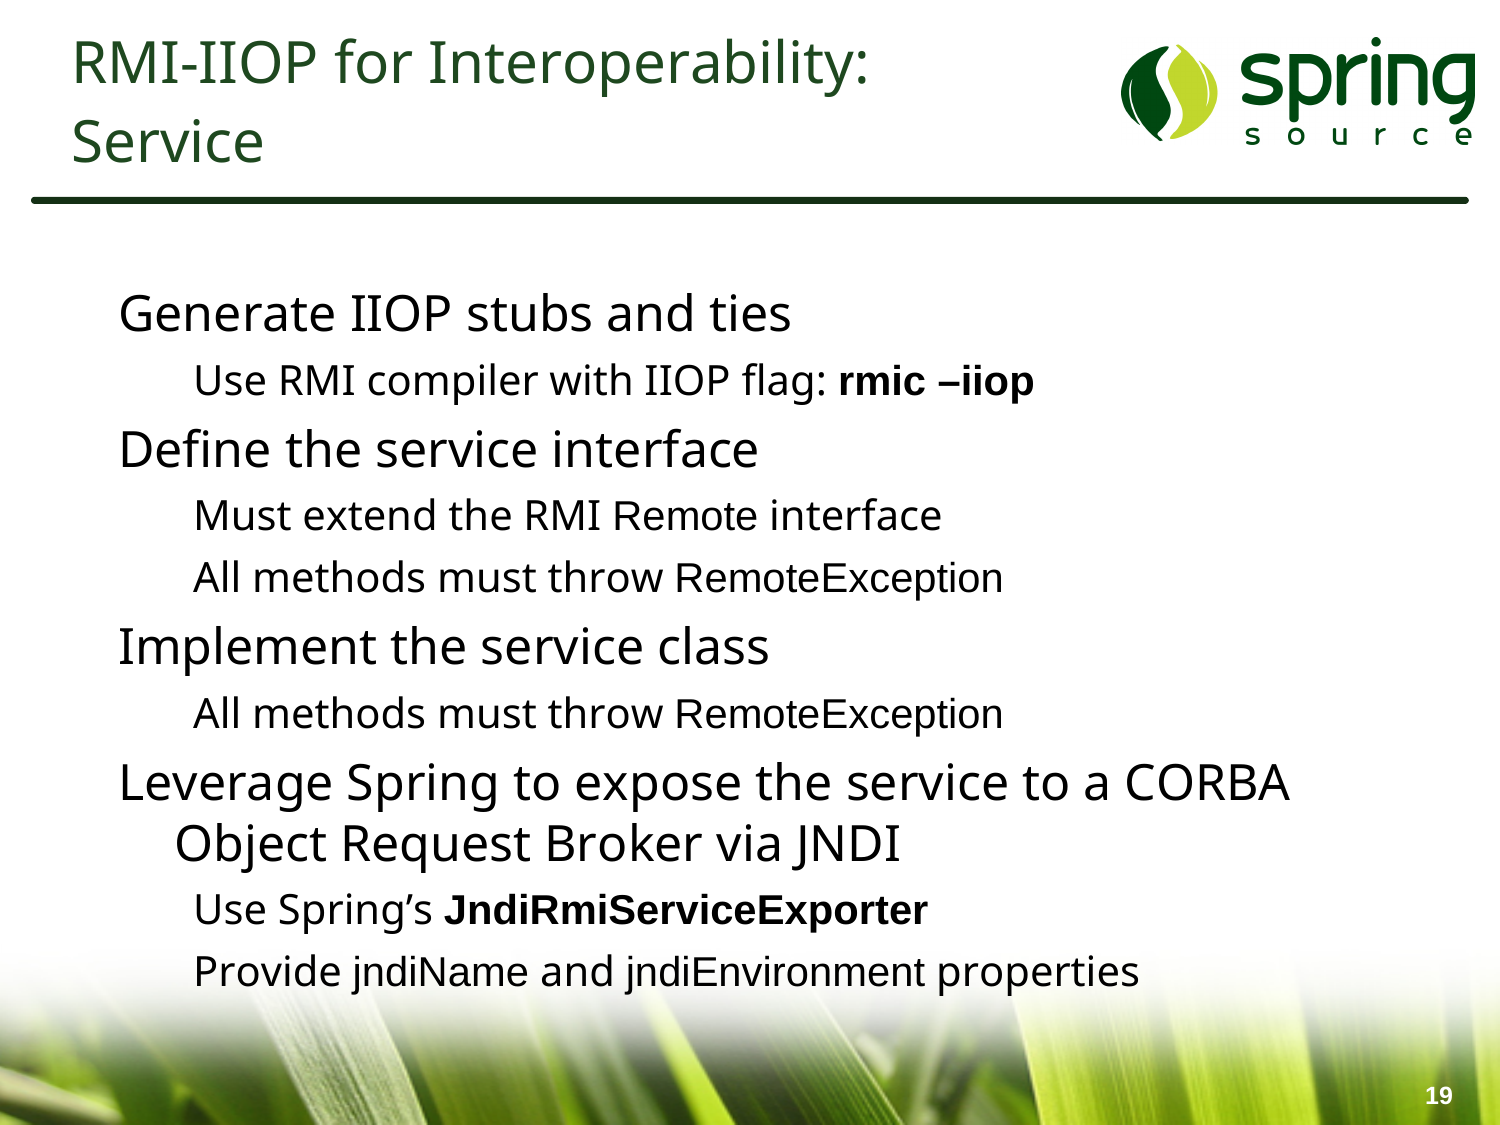

# RMI-IIOP for Interoperability: Service
Generate IIOP stubs and ties
Use RMI compiler with IIOP flag: rmic –iiop
Define the service interface
Must extend the RMI Remote interface
All methods must throw RemoteException
Implement the service class
All methods must throw RemoteException
Leverage Spring to expose the service to a CORBA Object Request Broker via JNDI
Use Spring’s JndiRmiServiceExporter
Provide jndiName and jndiEnvironment properties